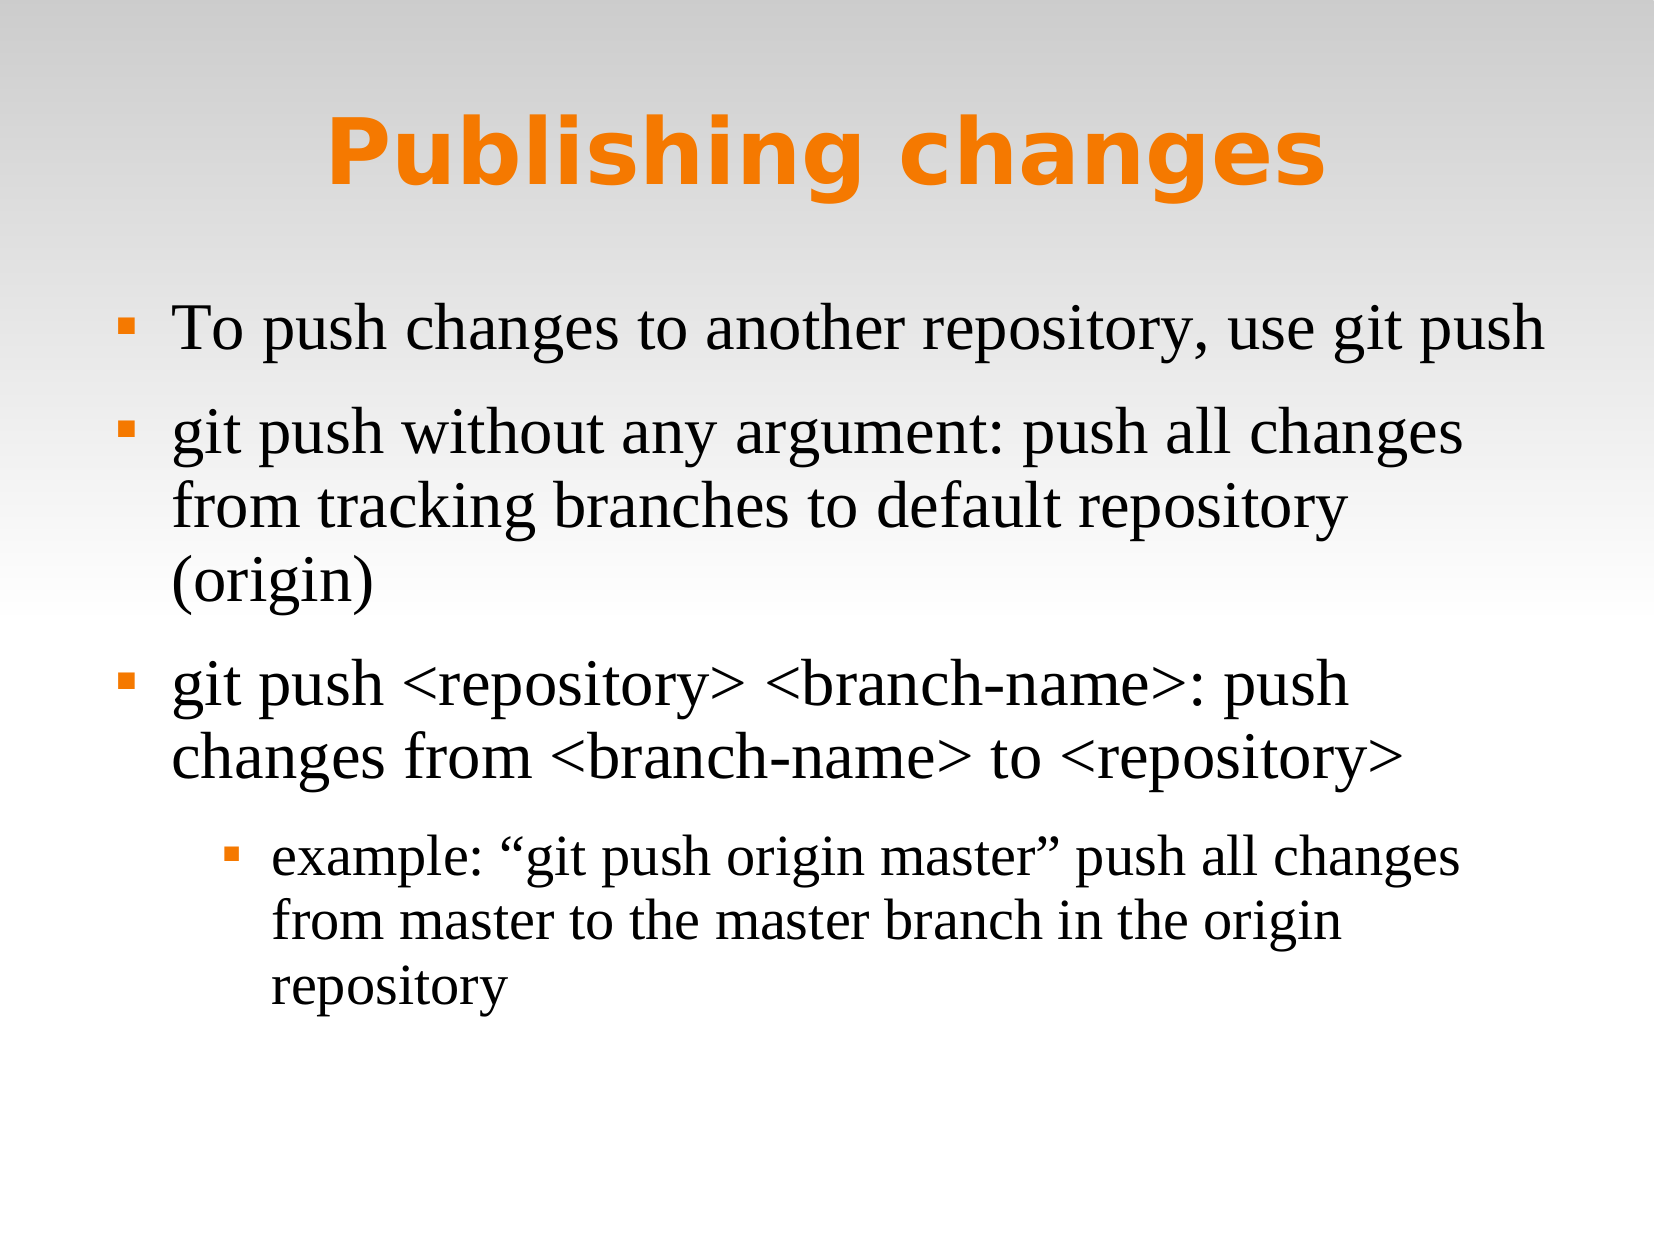

# Publishing changes
To push changes to another repository, use git push
git push without any argument: push all changes from tracking branches to default repository (origin)
git push <repository> <branch-name>: push changes from <branch-name> to <repository>
example: “git push origin master” push all changes from master to the master branch in the origin repository